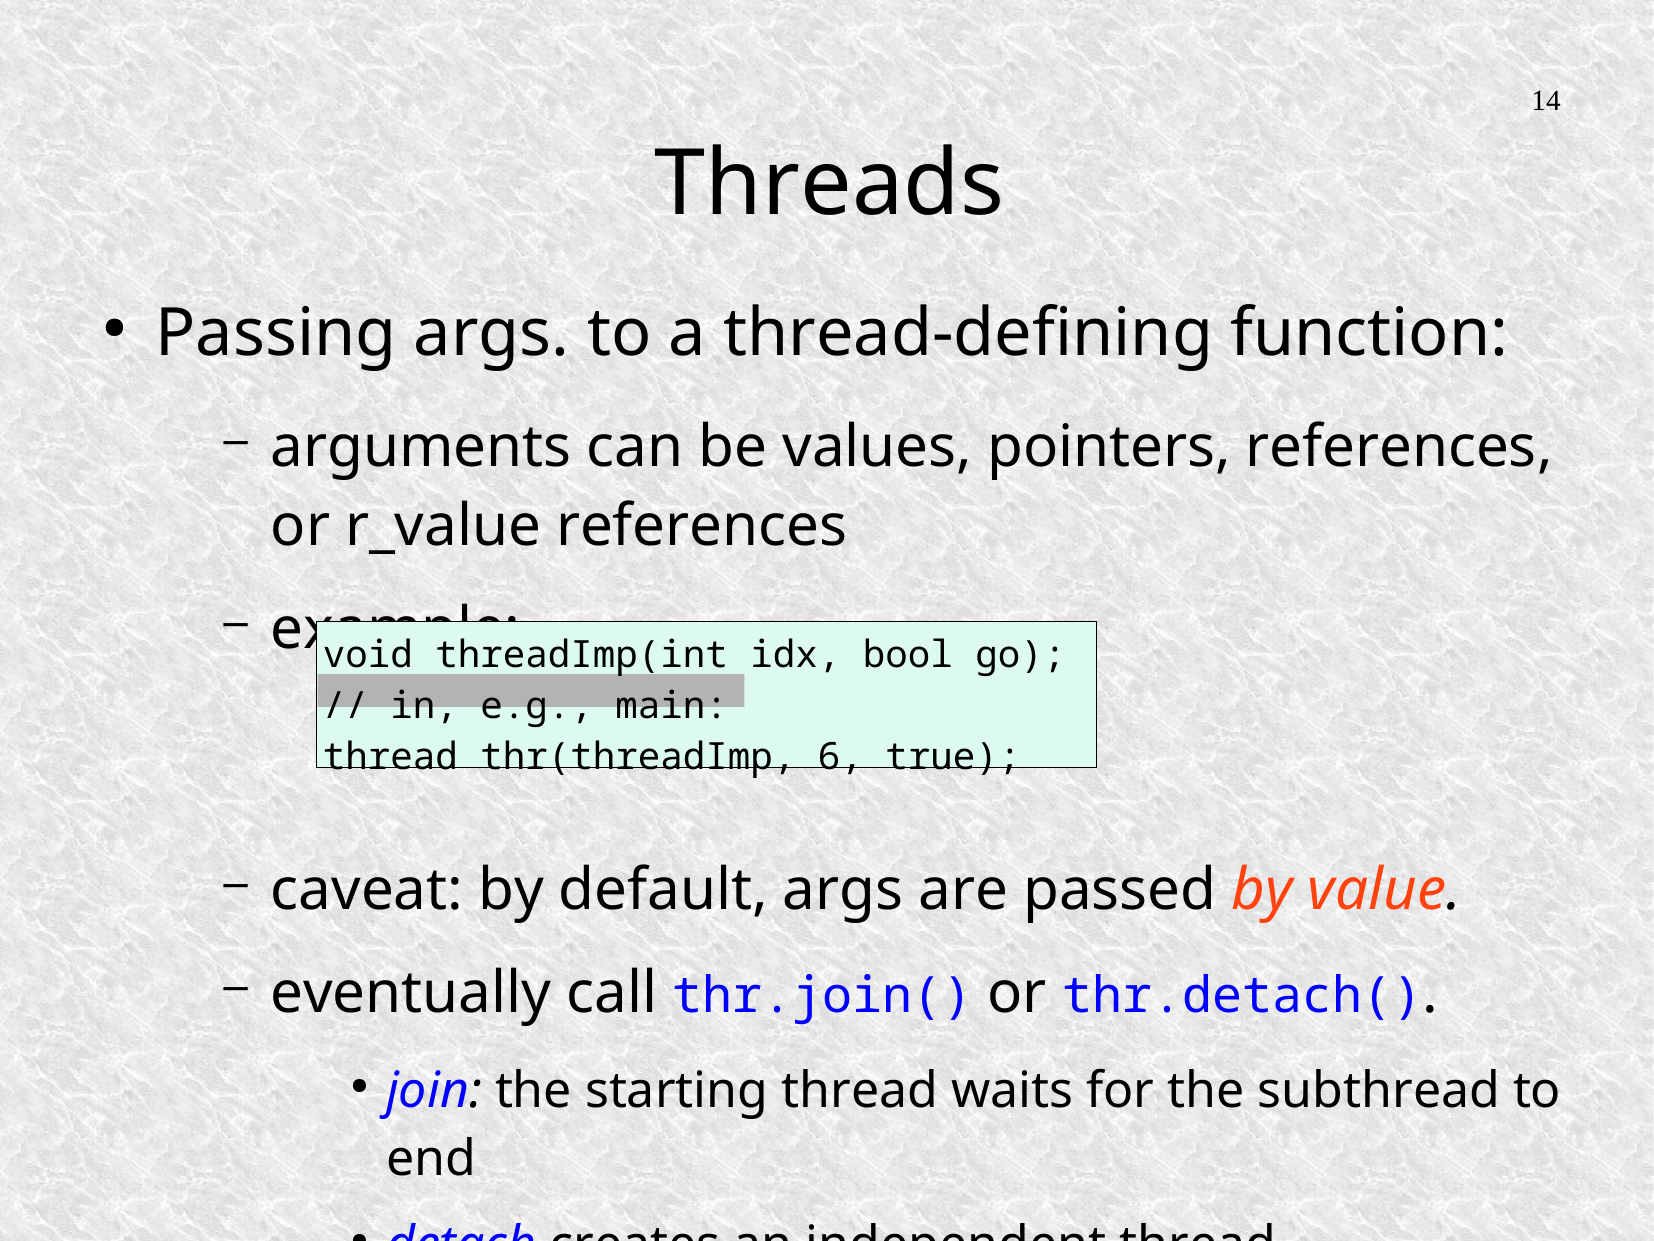

# Threads
14
Passing args. to a thread-defining function:
arguments can be values, pointers, references, or r_value references
example:
caveat: by default, args are passed by value.
eventually call thr.join() or thr.detach().
join: the starting thread waits for the subthread to end
detach creates an independent thread
Note: detached threads end when main ends
void threadImp(int idx, bool go);
// in, e.g., main:
thread thr(threadImp, 6, true);